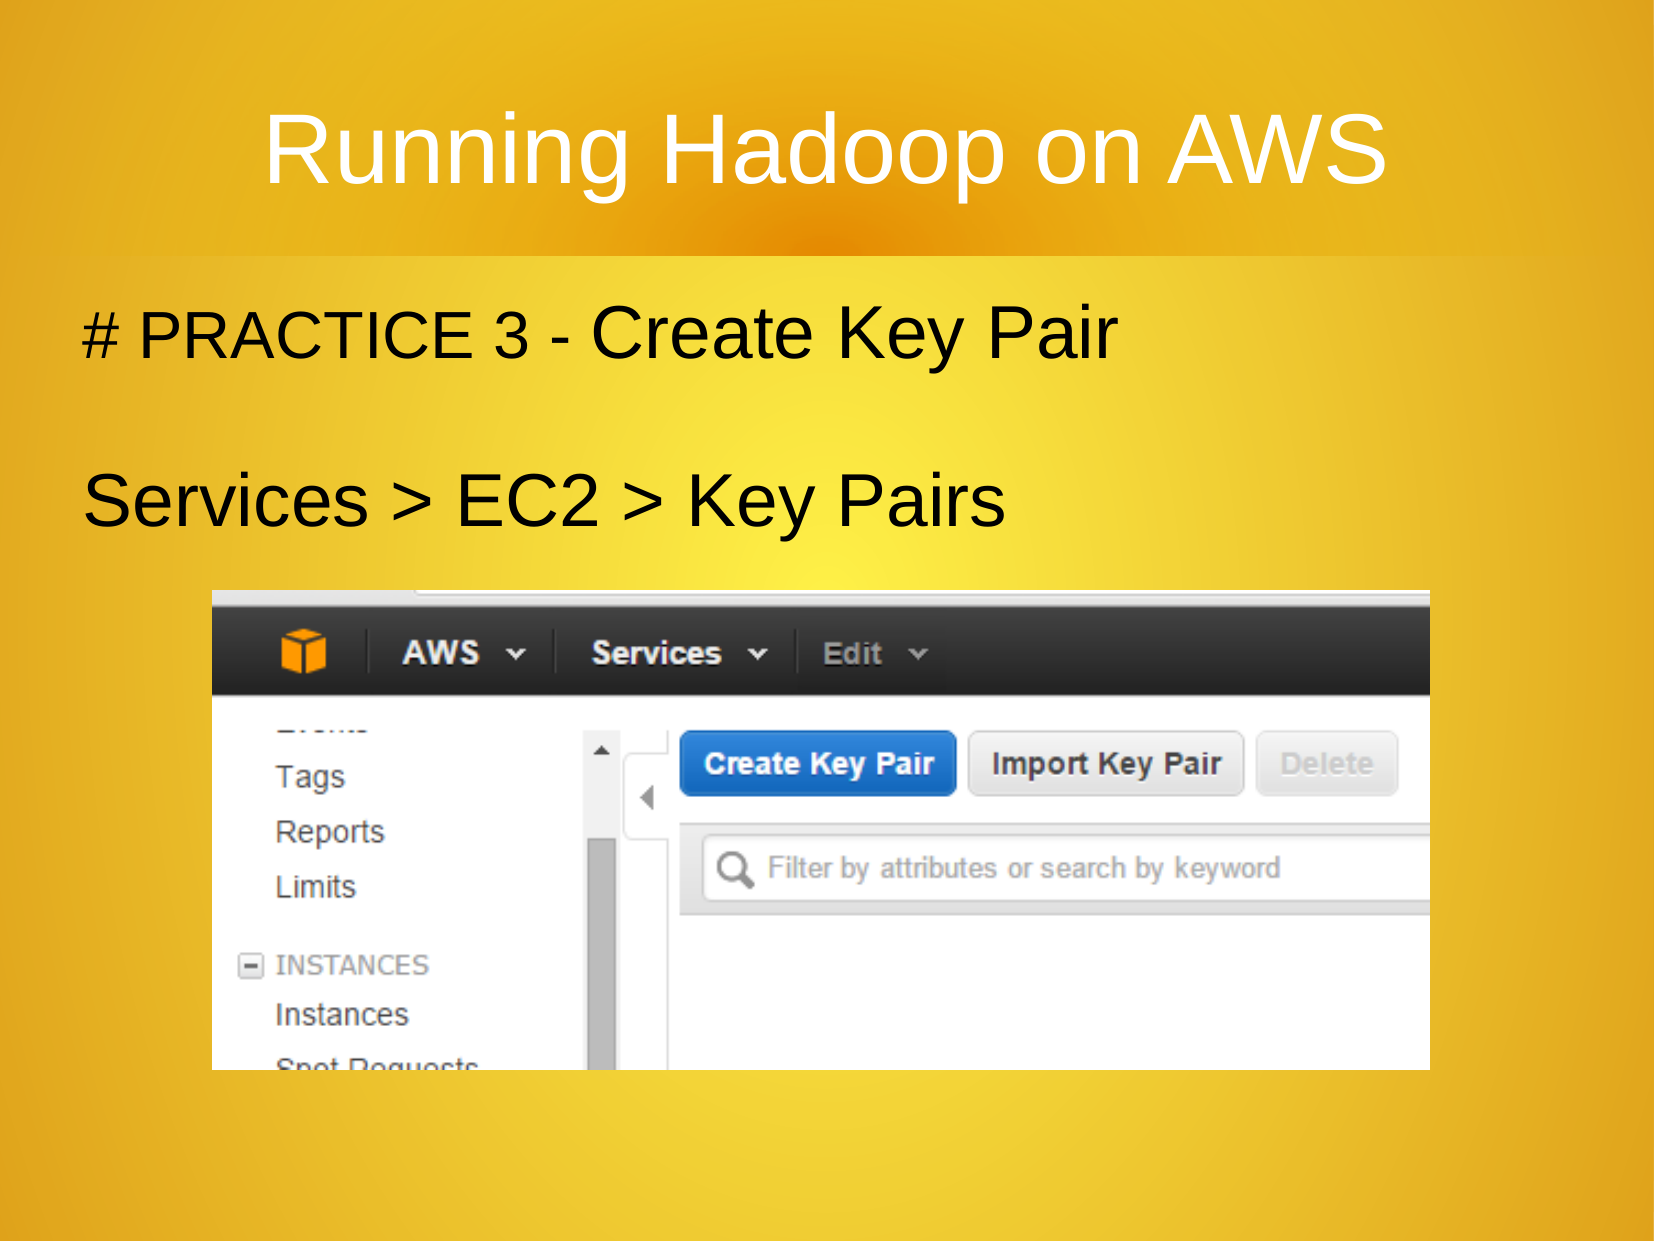

# Running Hadoop on AWS
# PRACTICE 3 - Create Key Pair
Services > EC2 > Key Pairs